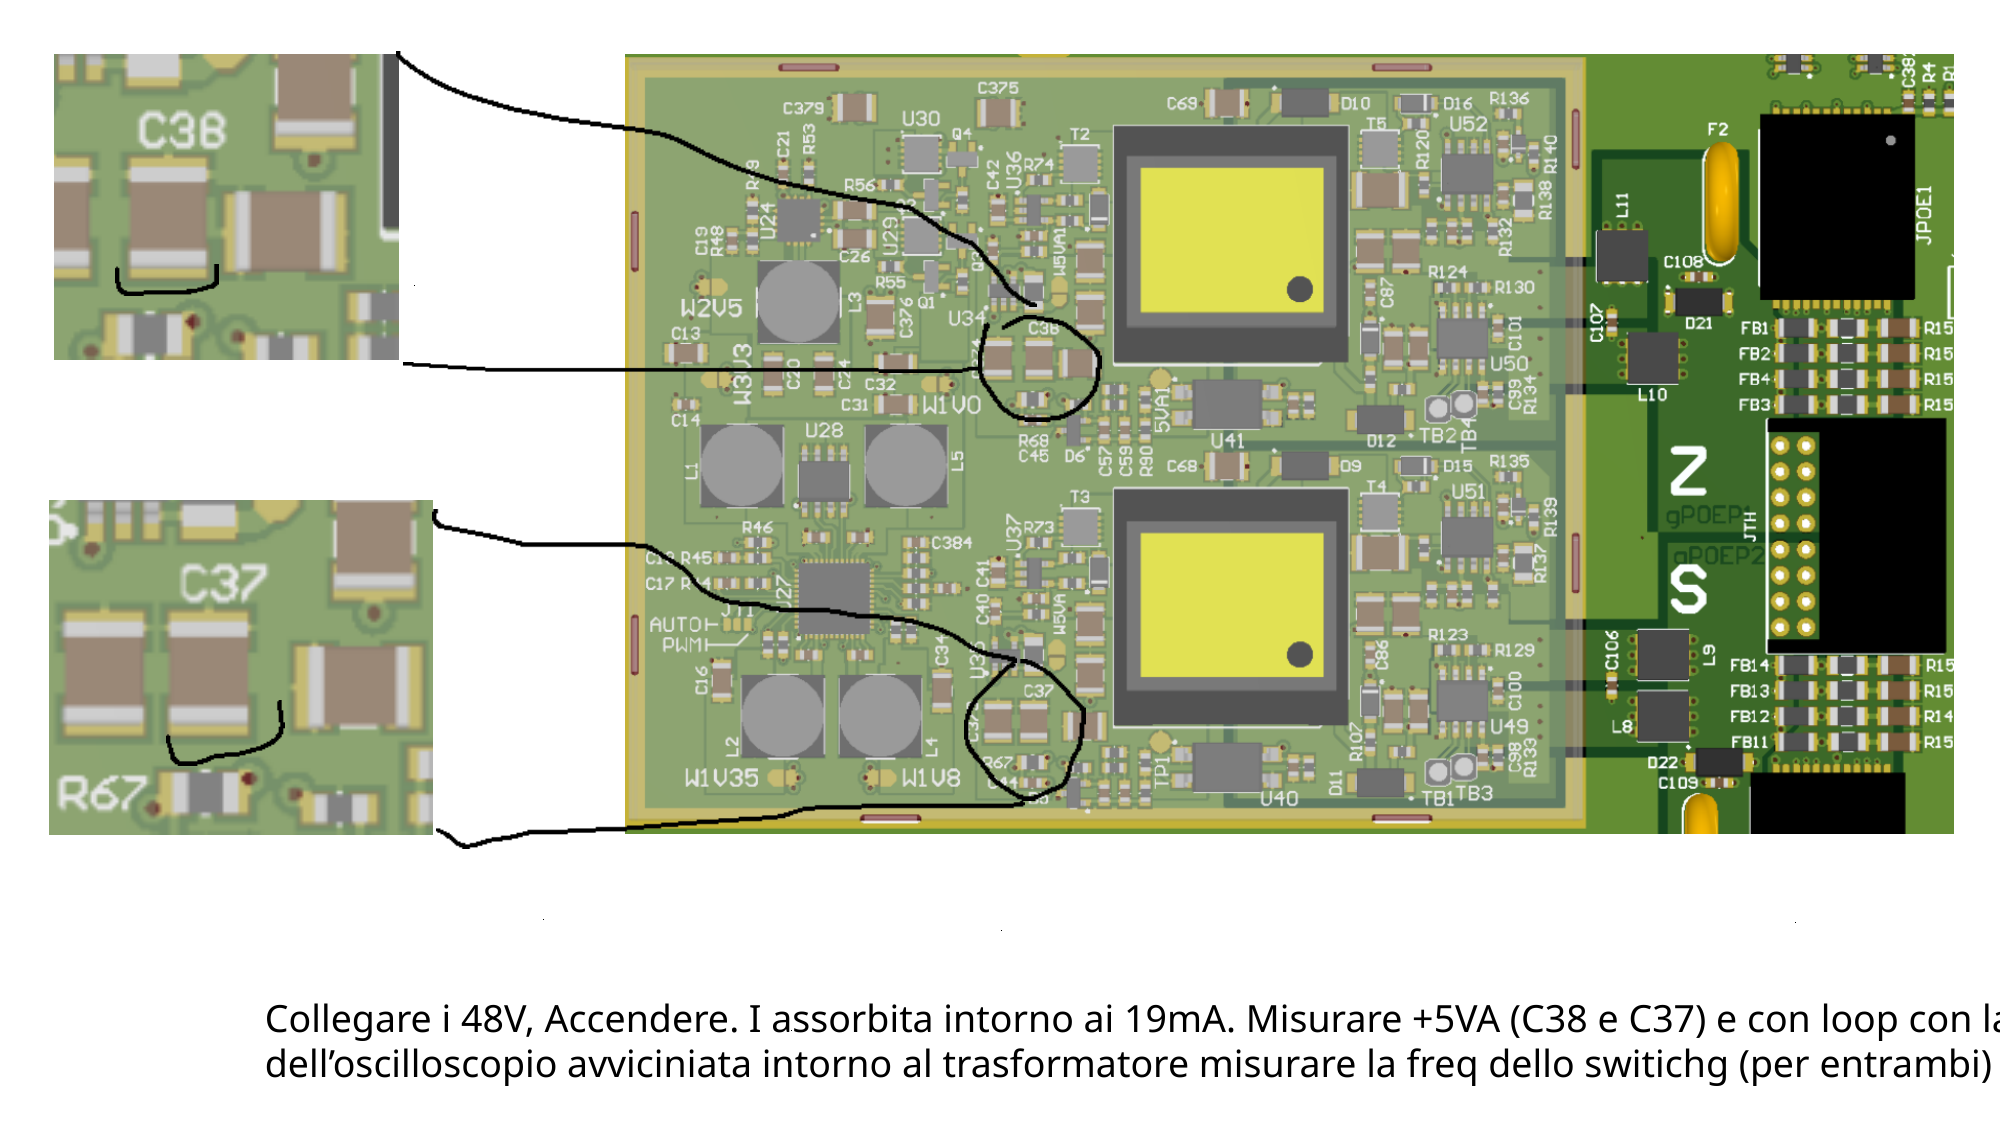

#
Collegare i 48V, Accendere. I assorbita intorno ai 19mA. Misurare +5VA (C38 e C37) e con loop con la sonda
dell’oscilloscopio avviciniata intorno al trasformatore misurare la freq dello switichg (per entrambi)